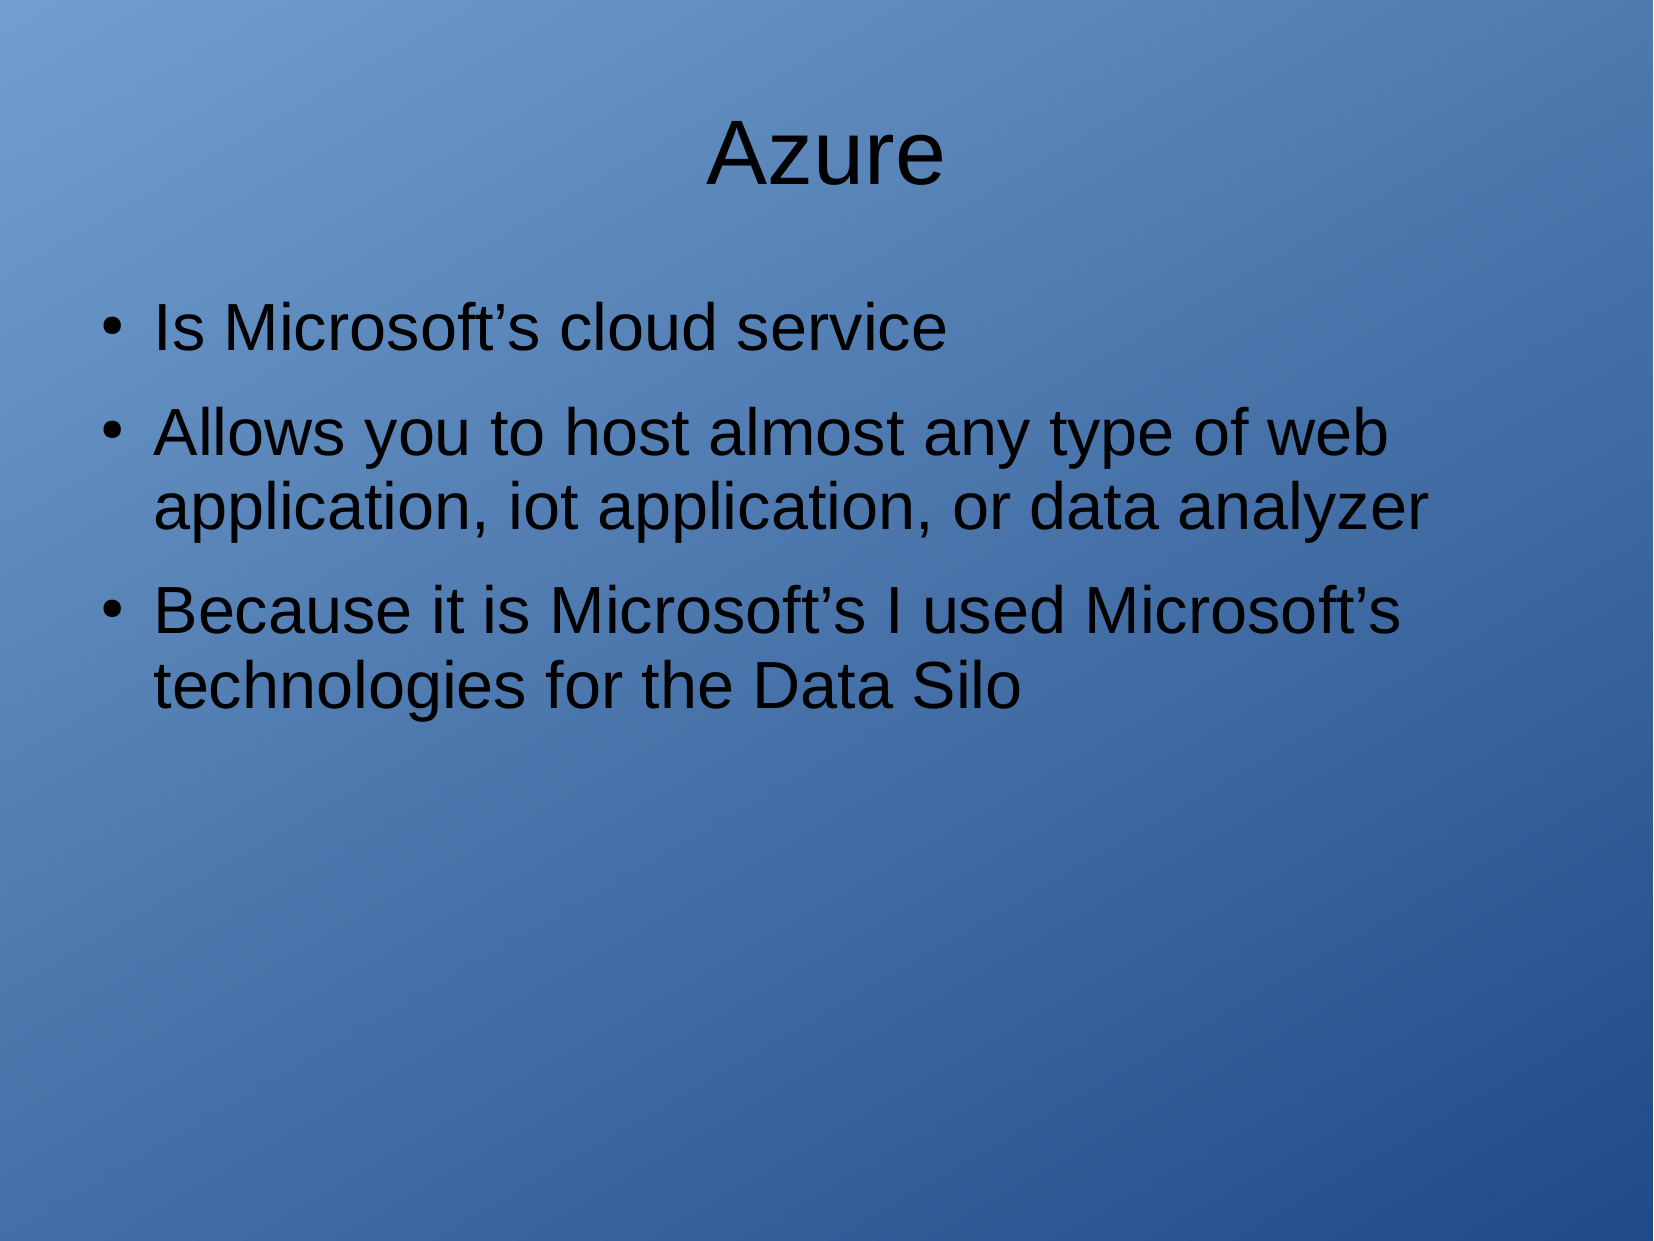

# Azure
Is Microsoft’s cloud service
Allows you to host almost any type of web application, iot application, or data analyzer
Because it is Microsoft’s I used Microsoft’s technologies for the Data Silo